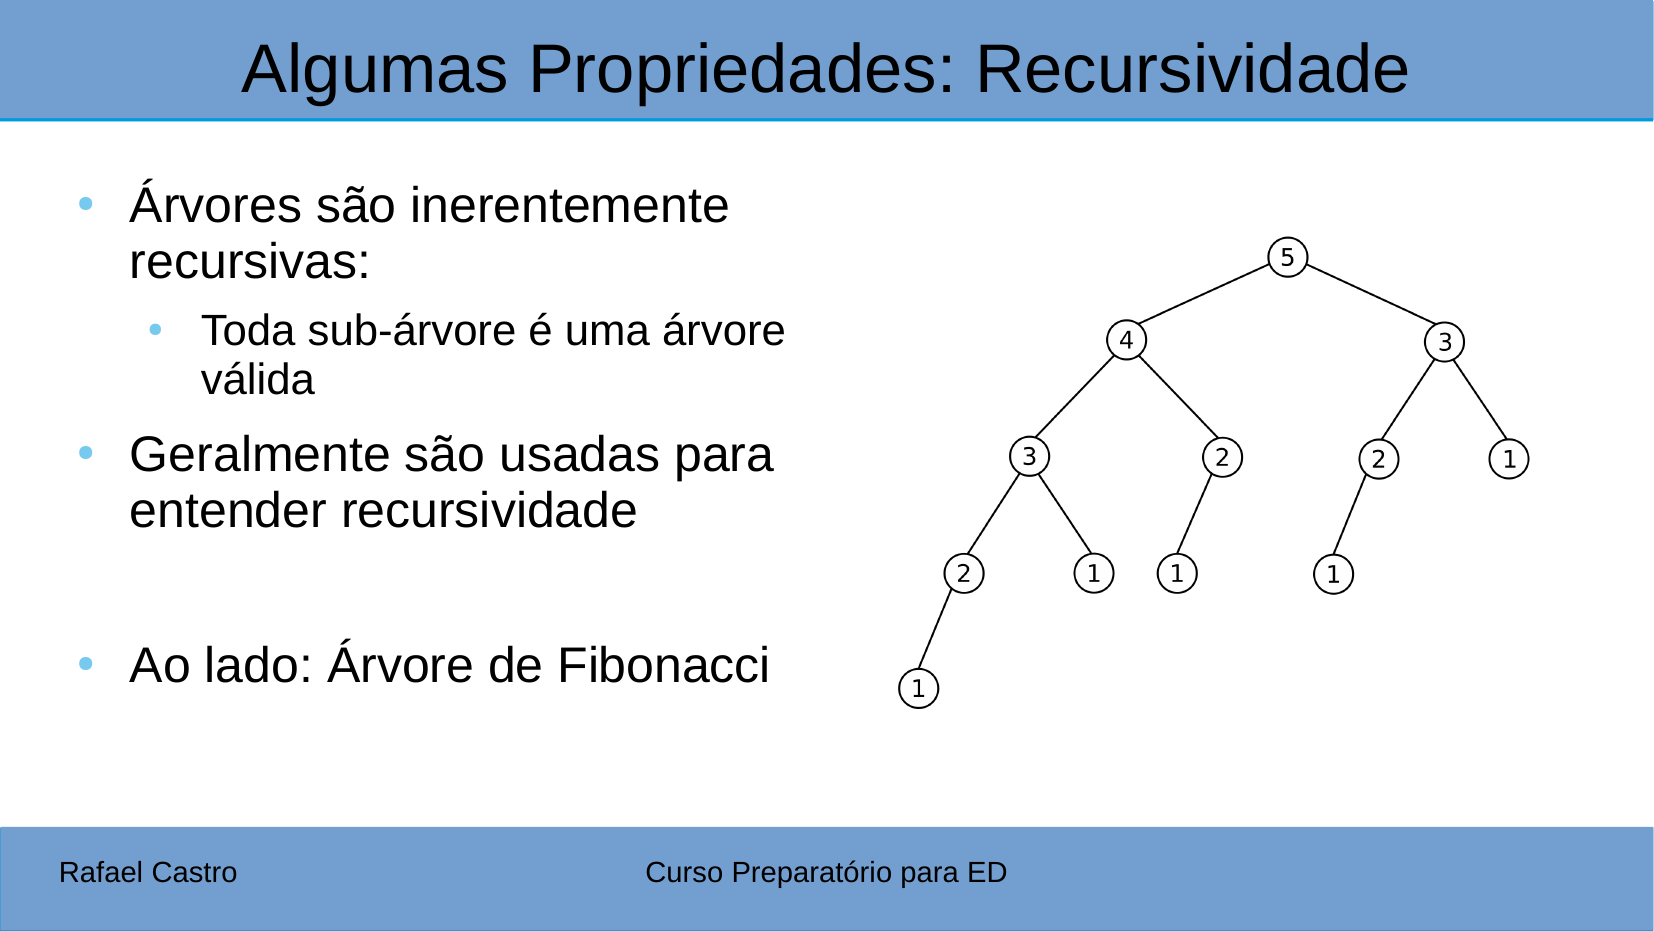

# Algumas Propriedades: Recursividade
Árvores são inerentemente recursivas:
Toda sub-árvore é uma árvore válida
Geralmente são usadas para entender recursividade
Ao lado: Árvore de Fibonacci
Curso Preparatório para ED